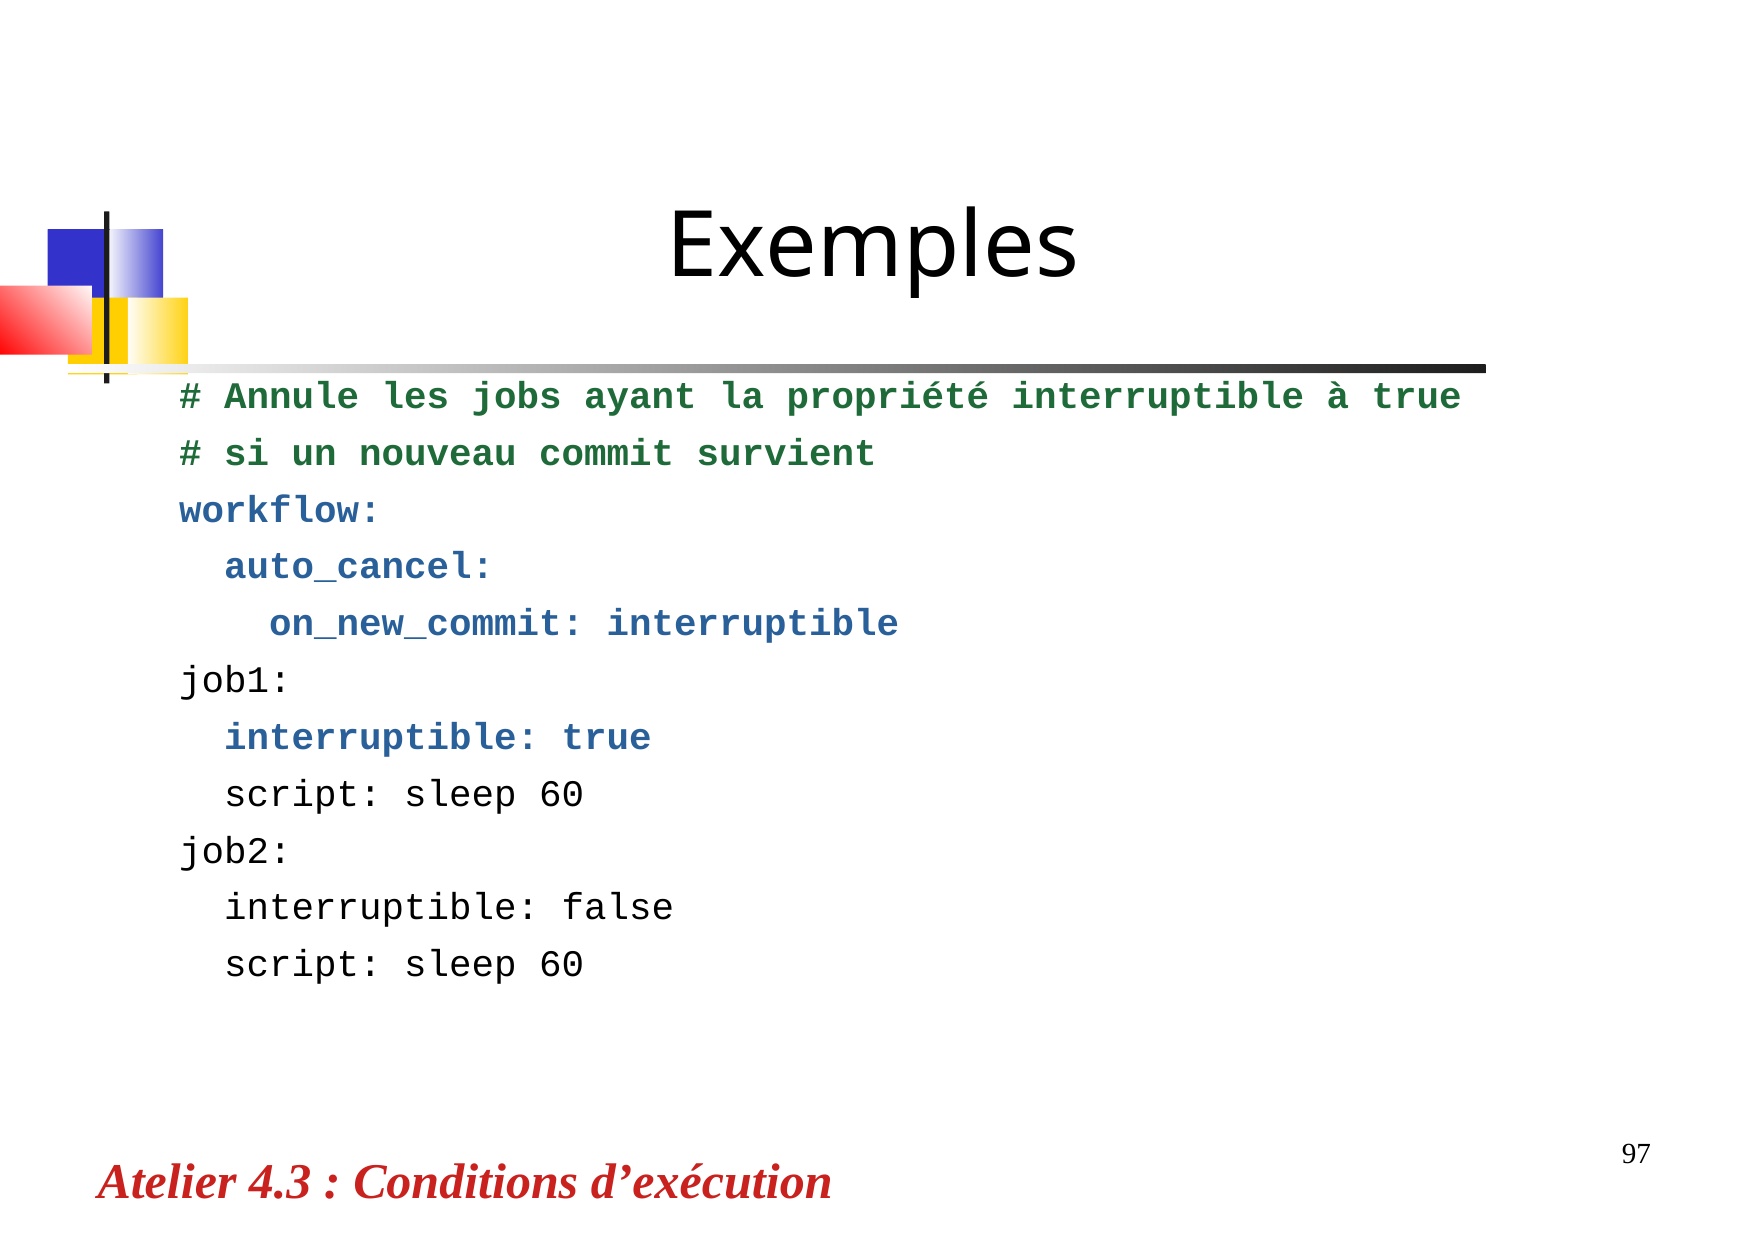

# Exemples
# Annule les jobs ayant la propriété interruptible à true
# si un nouveau commit survient
workflow:
 auto_cancel:
 on_new_commit: interruptible
job1:
 interruptible: true
 script: sleep 60
job2:
 interruptible: false
 script: sleep 60
Atelier 4.3 : Conditions d’exécution